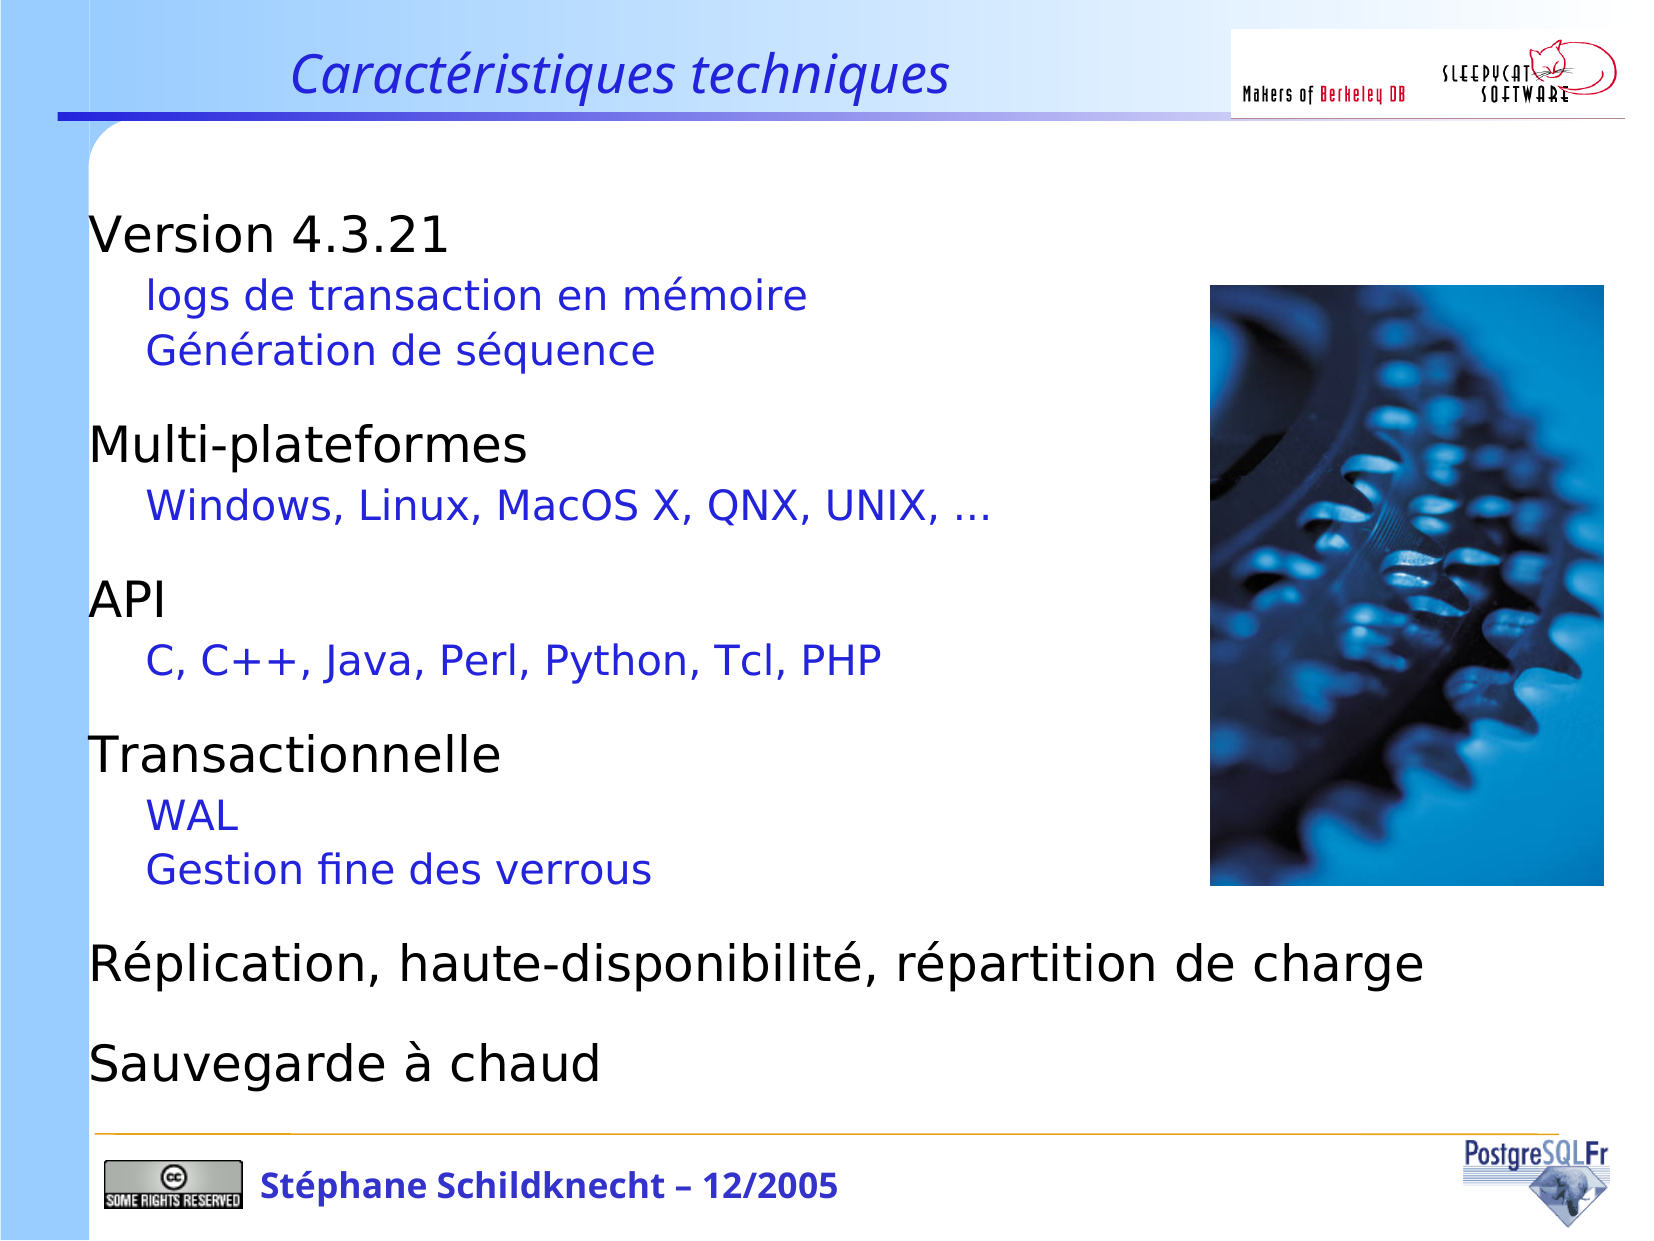

# Caractéristiques techniques
Version 4.3.21
logs de transaction en mémoire
Génération de séquence
Multi-plateformes
Windows, Linux, MacOS X, QNX, UNIX, ...
API
C, C++, Java, Perl, Python, Tcl, PHP
Transactionnelle
WAL
Gestion fine des verrous
Réplication, haute-disponibilité, répartition de charge
Sauvegarde à chaud